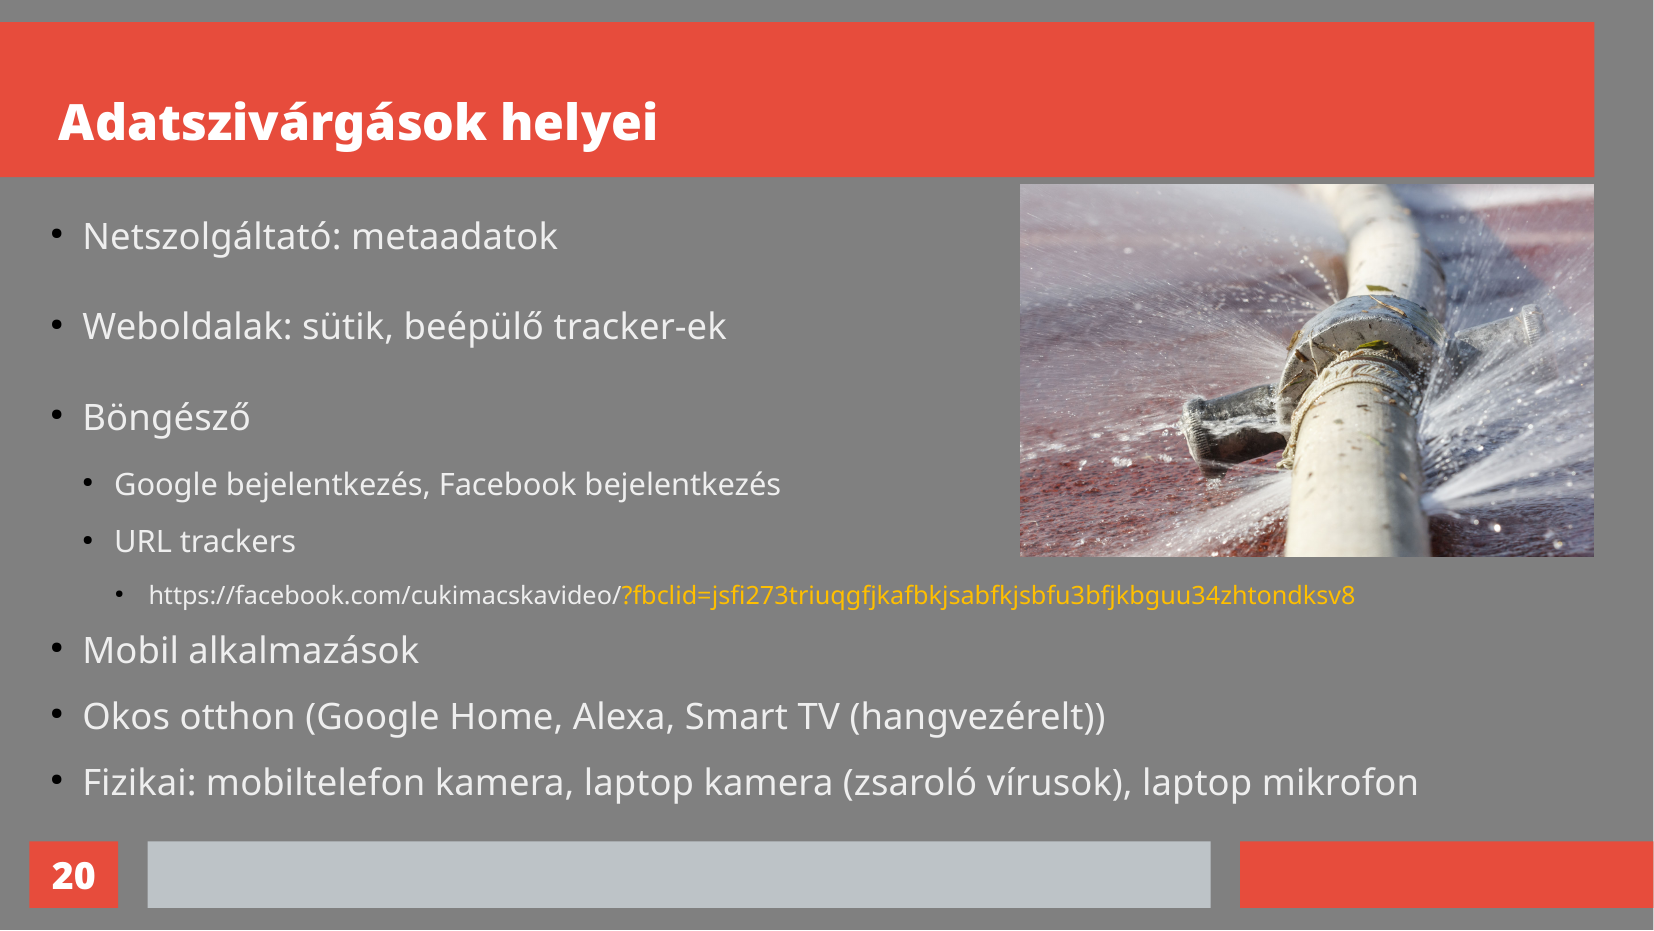

# Adatszivárgások helyei
Netszolgáltató: metaadatok
Weboldalak: sütik, beépülő tracker-ek
Böngésző
Google bejelentkezés, Facebook bejelentkezés
URL trackers
https://facebook.com/cukimacskavideo/?fbclid=jsfi273triuqgfjkafbkjsabfkjsbfu3bfjkbguu34zhtondksv8
Mobil alkalmazások
Okos otthon (Google Home, Alexa, Smart TV (hangvezérelt))
Fizikai: mobiltelefon kamera, laptop kamera (zsaroló vírusok), laptop mikrofon
20